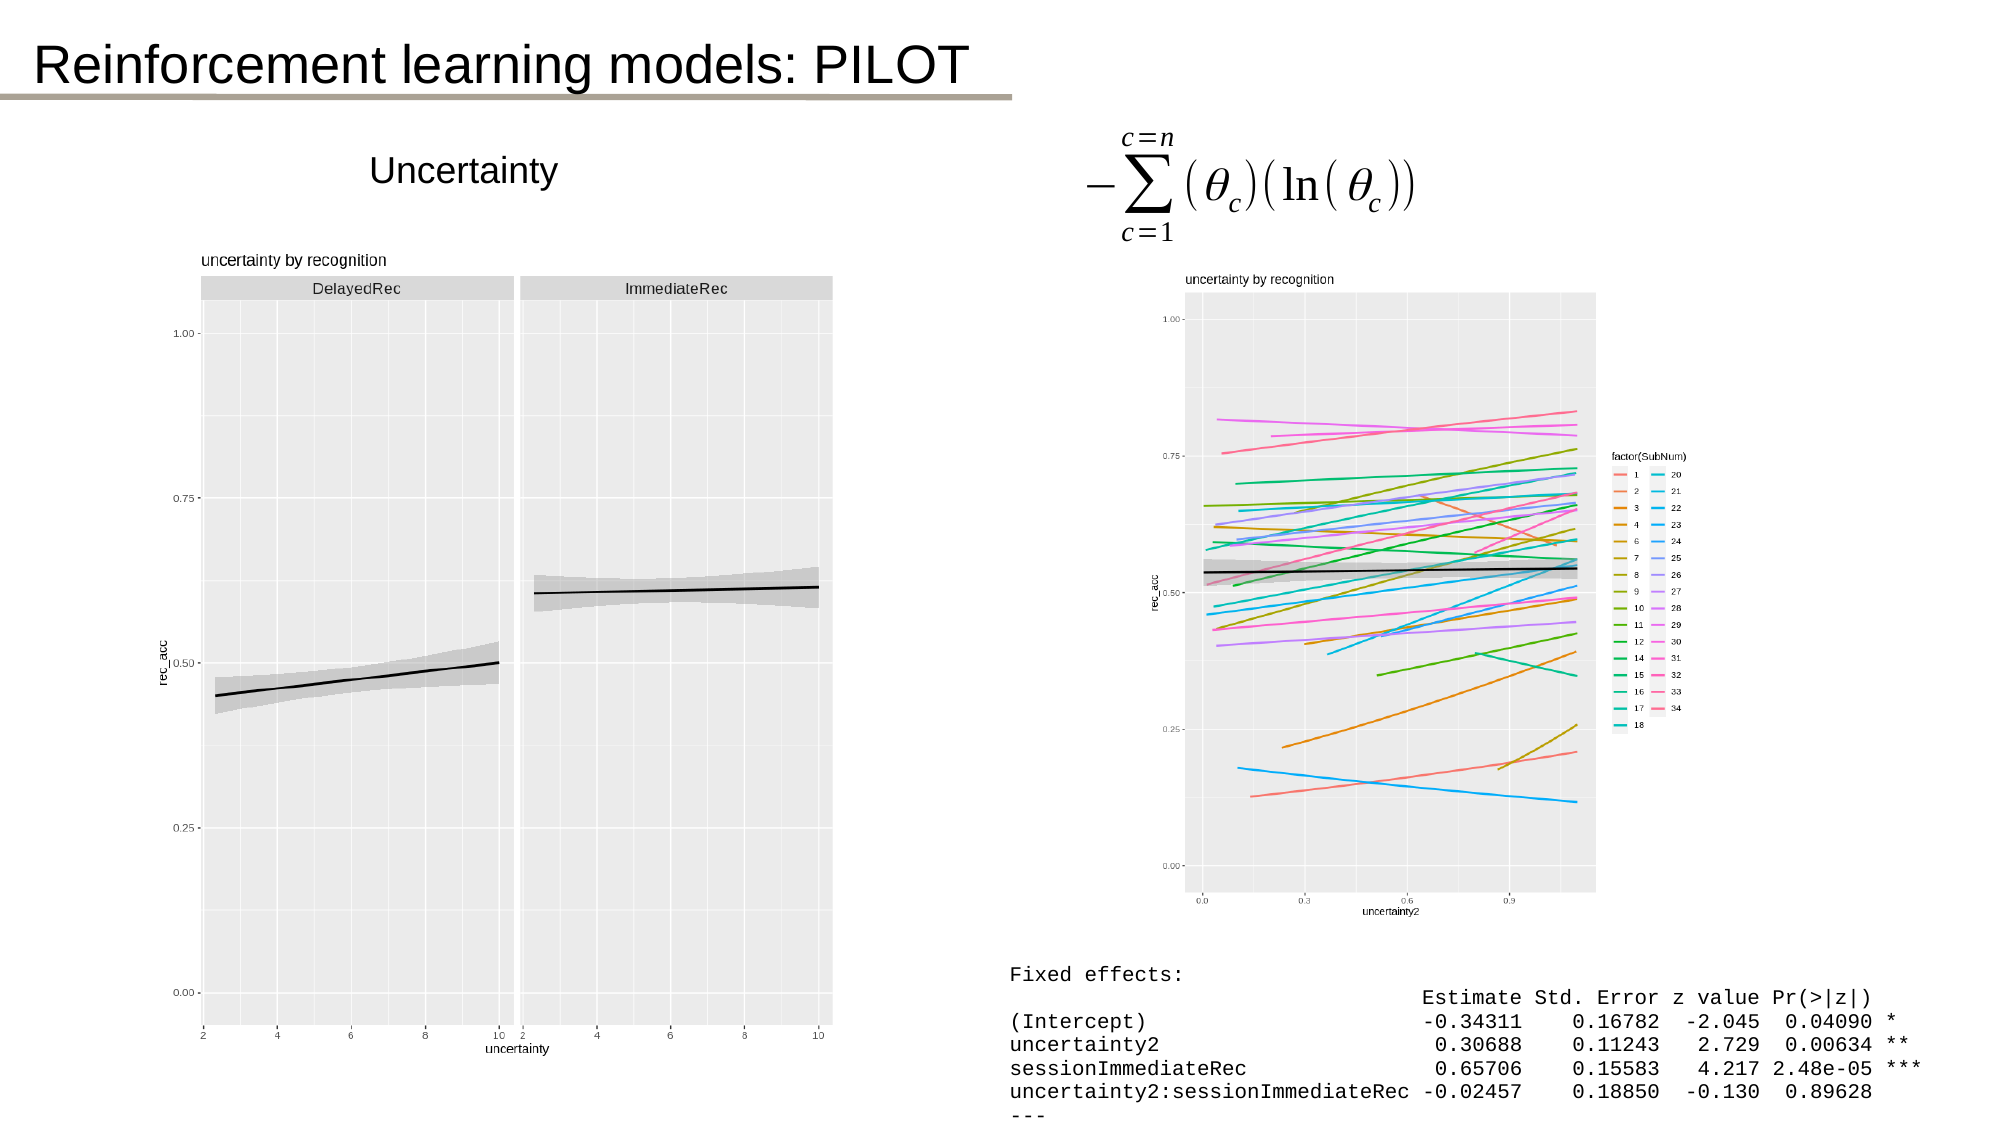

Reinforcement learning models: PILOT
Uncertainty
Fixed effects:
 Estimate Std. Error z value Pr(>|z|)
(Intercept) -0.34311 0.16782 -2.045 0.04090 *
uncertainty2 0.30688 0.11243 2.729 0.00634 **
sessionImmediateRec 0.65706 0.15583 4.217 2.48e-05 ***
uncertainty2:sessionImmediateRec -0.02457 0.18850 -0.130 0.89628
---